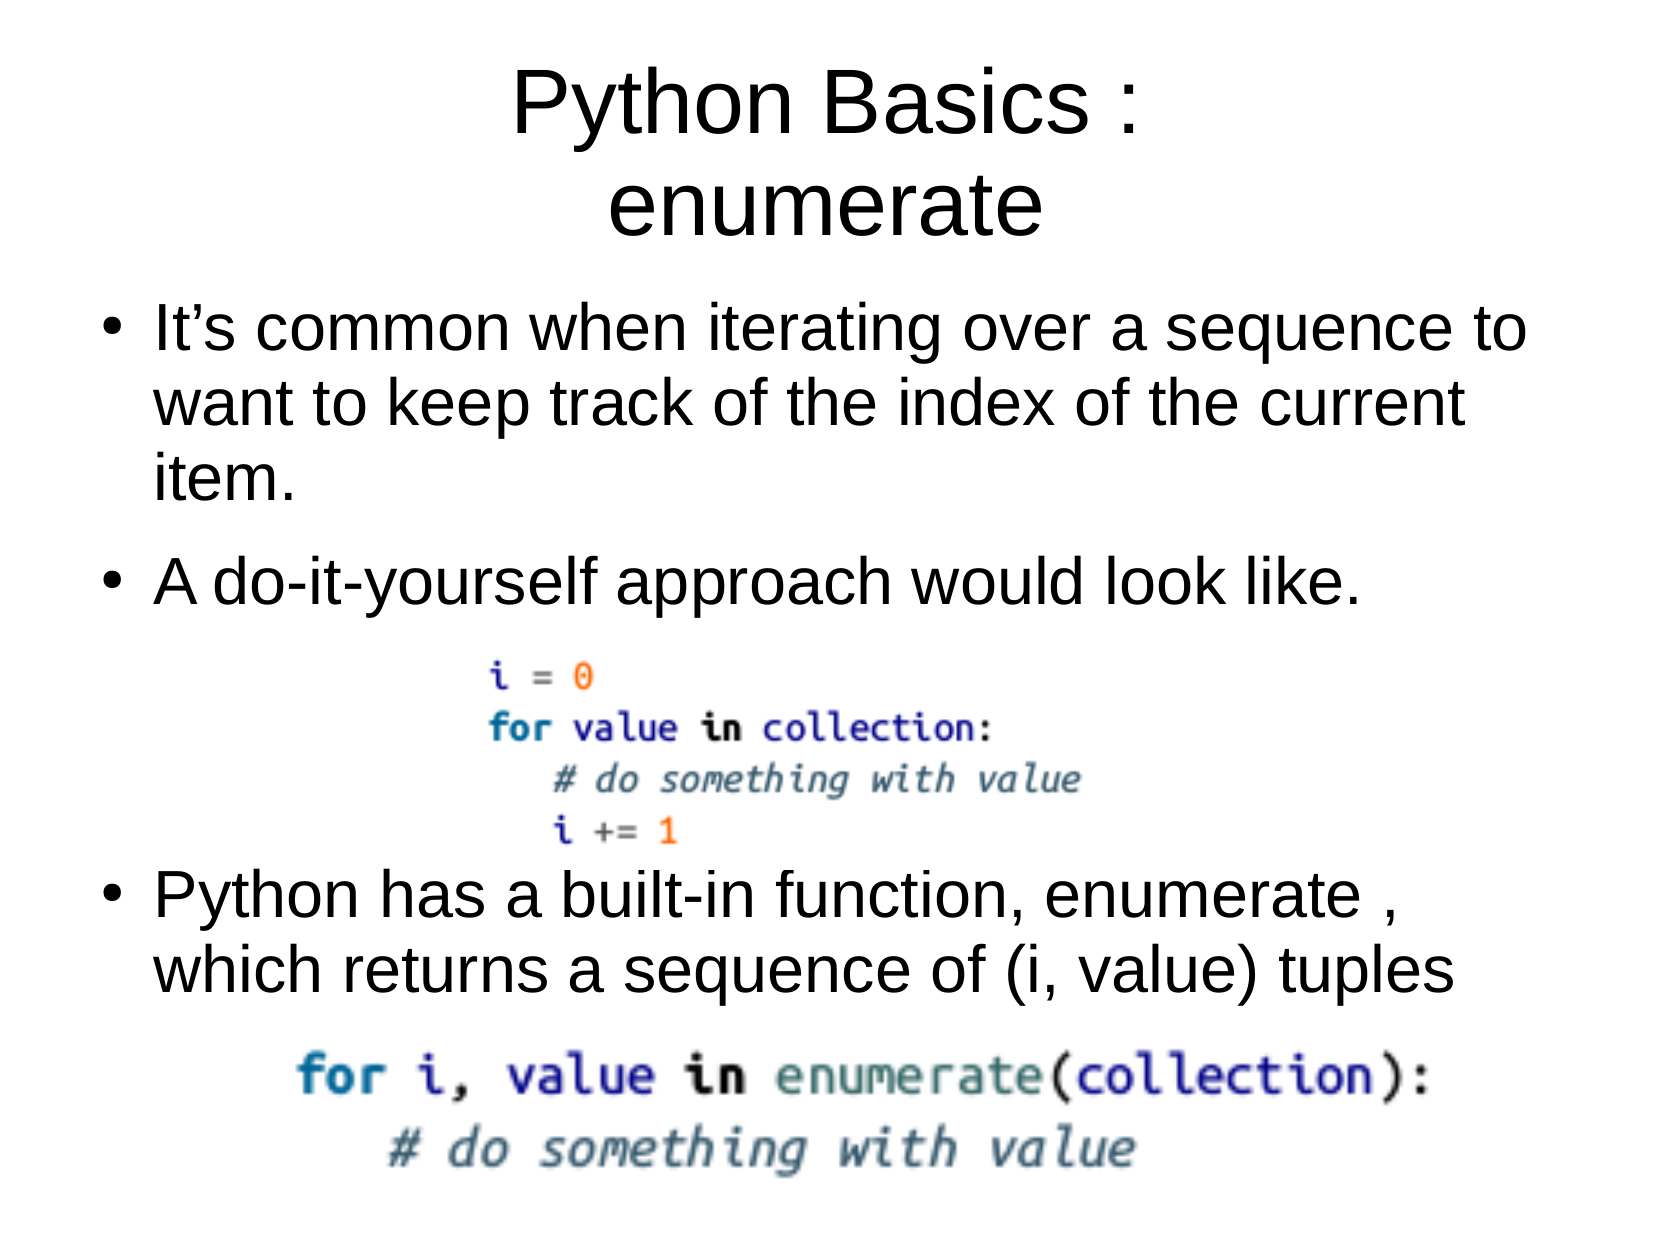

# Python Basics : enumerate
It’s common when iterating over a sequence to want to keep track of the index of the current item.
A do-it-yourself approach would look like.
Python has a built-in function, enumerate , which returns a sequence of (i, value) tuples